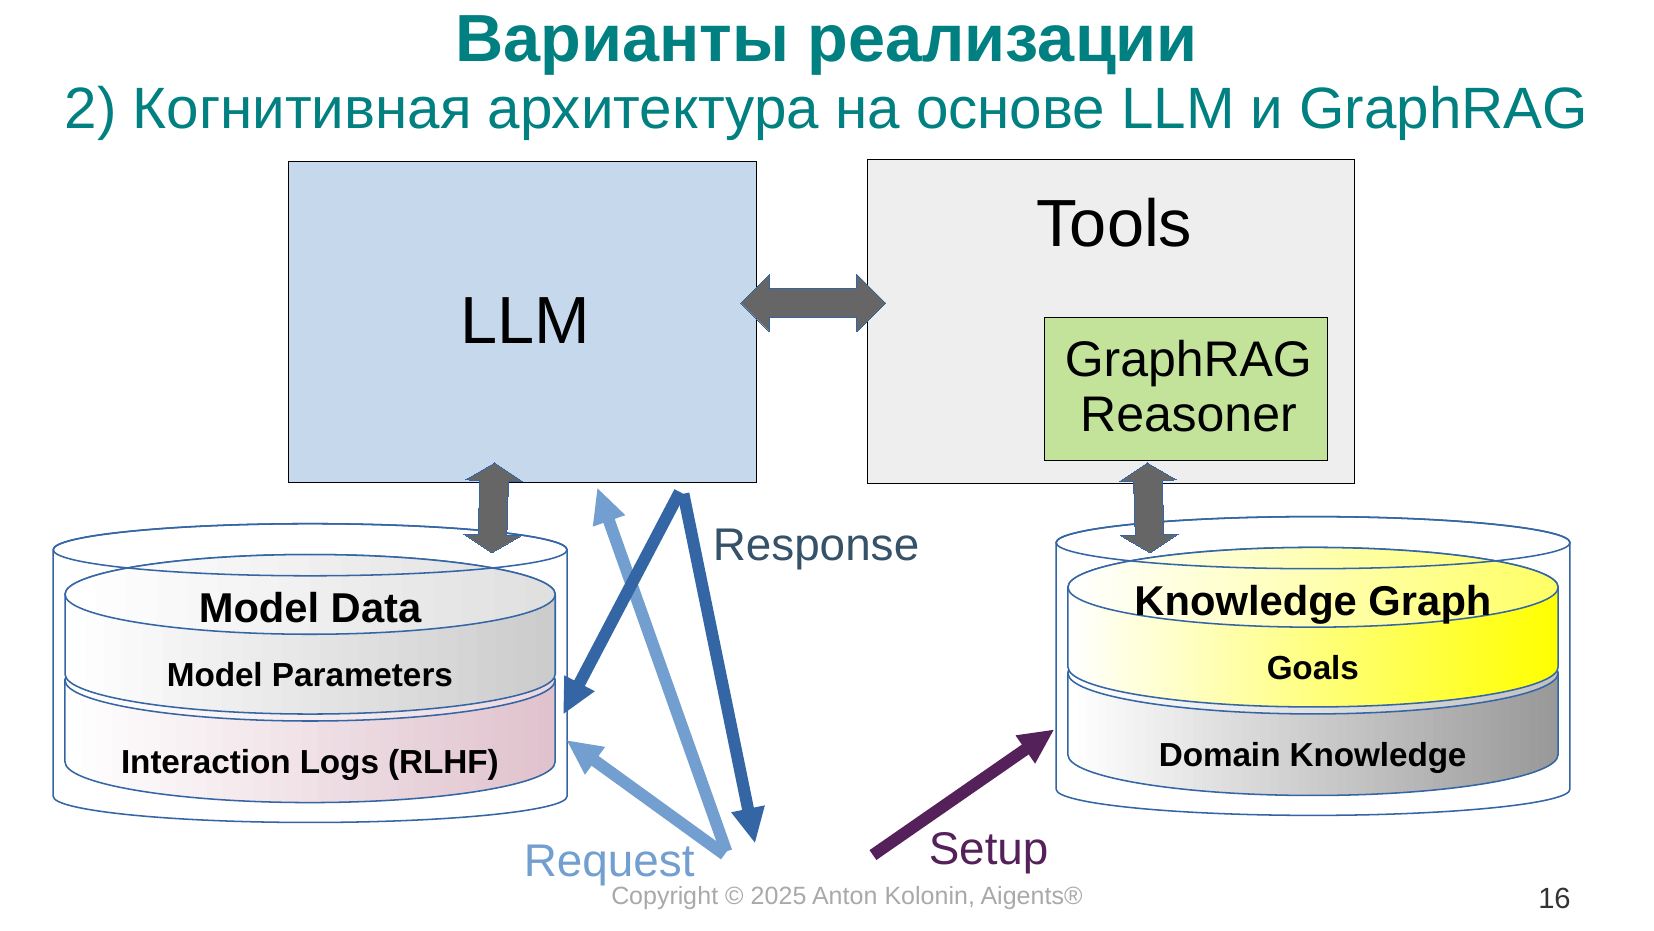

Варианты реализации
2) Когнитивная архитектура на основе LLM и GraphRAG
Tools
LLM
GraphRAG
Reasoner
Response
Knowledge Graph
Model Data
Goals
Domain Knowledge
Model Parameters
Interaction Logs (RLHF)
Setup
Request
Copyright © 2025 Anton Kolonin, Aigents®
16